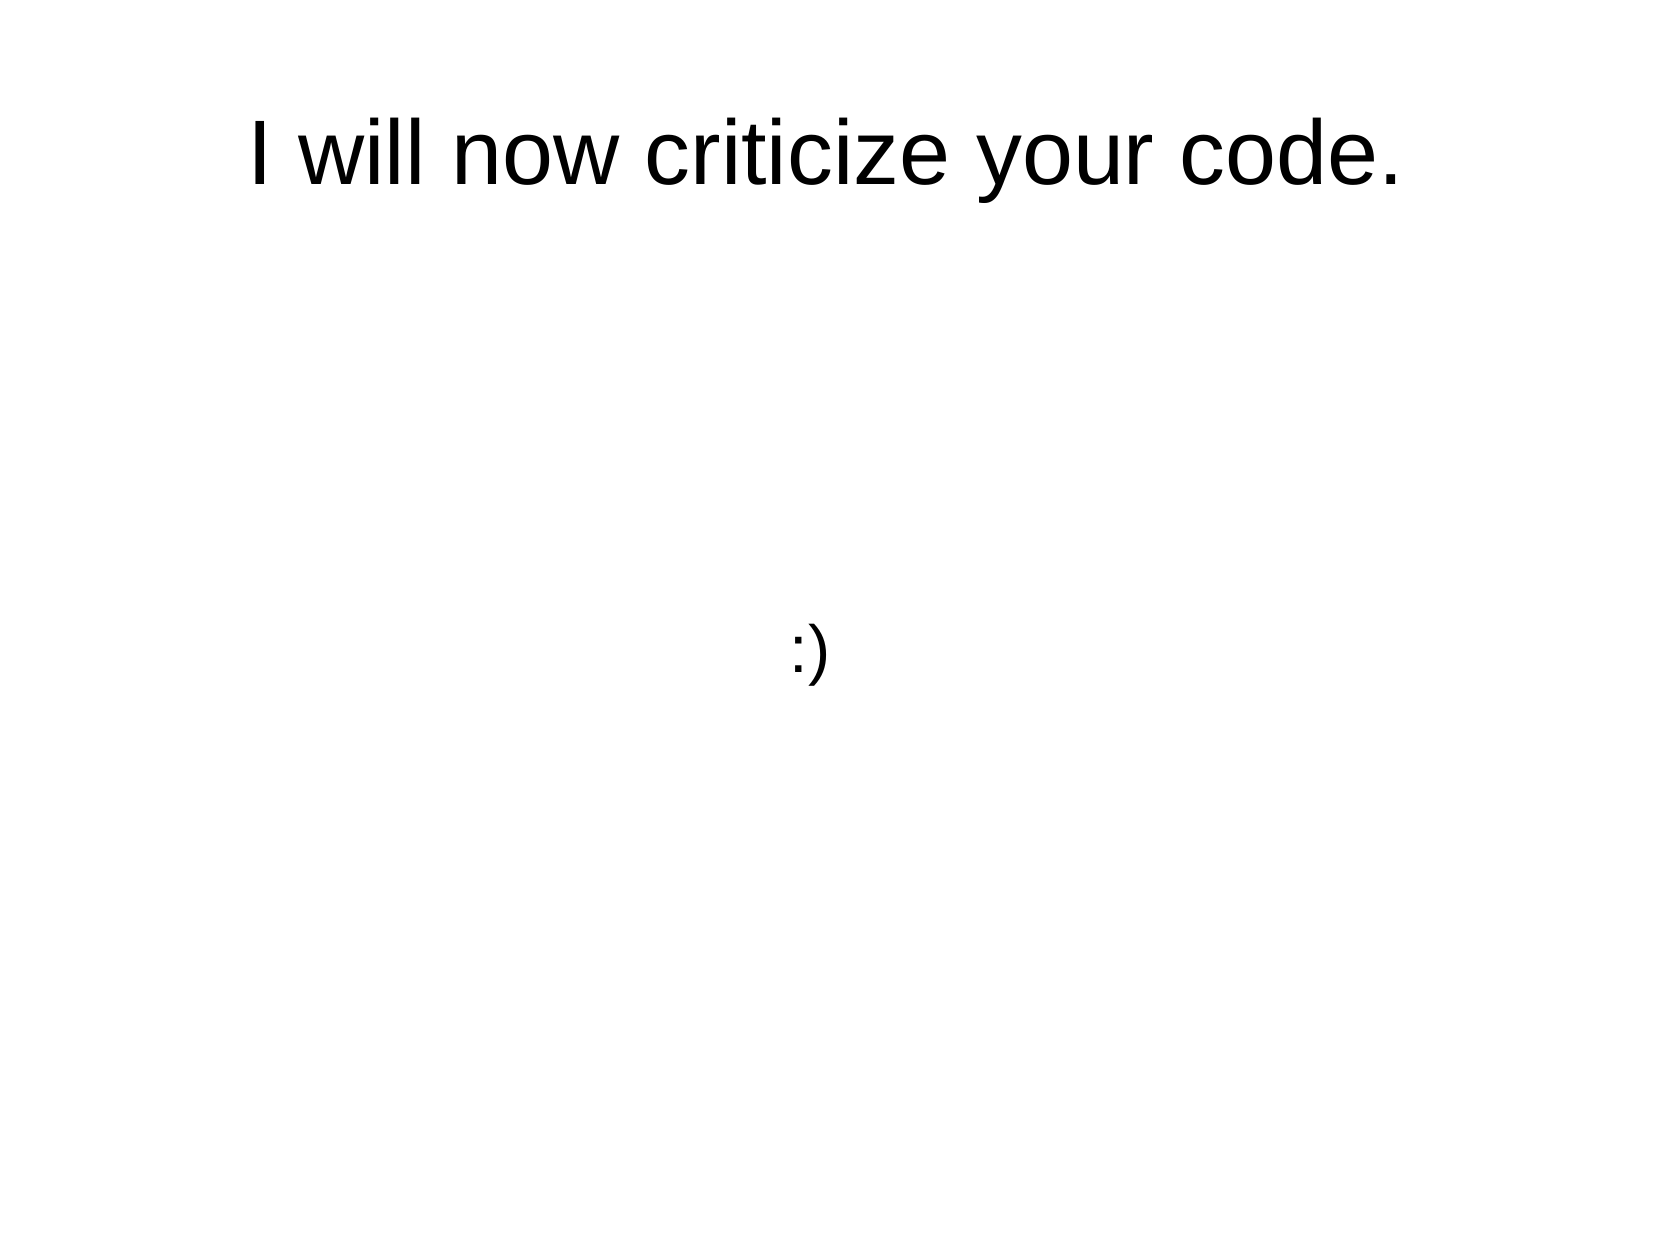

# I will now criticize your code.
:)